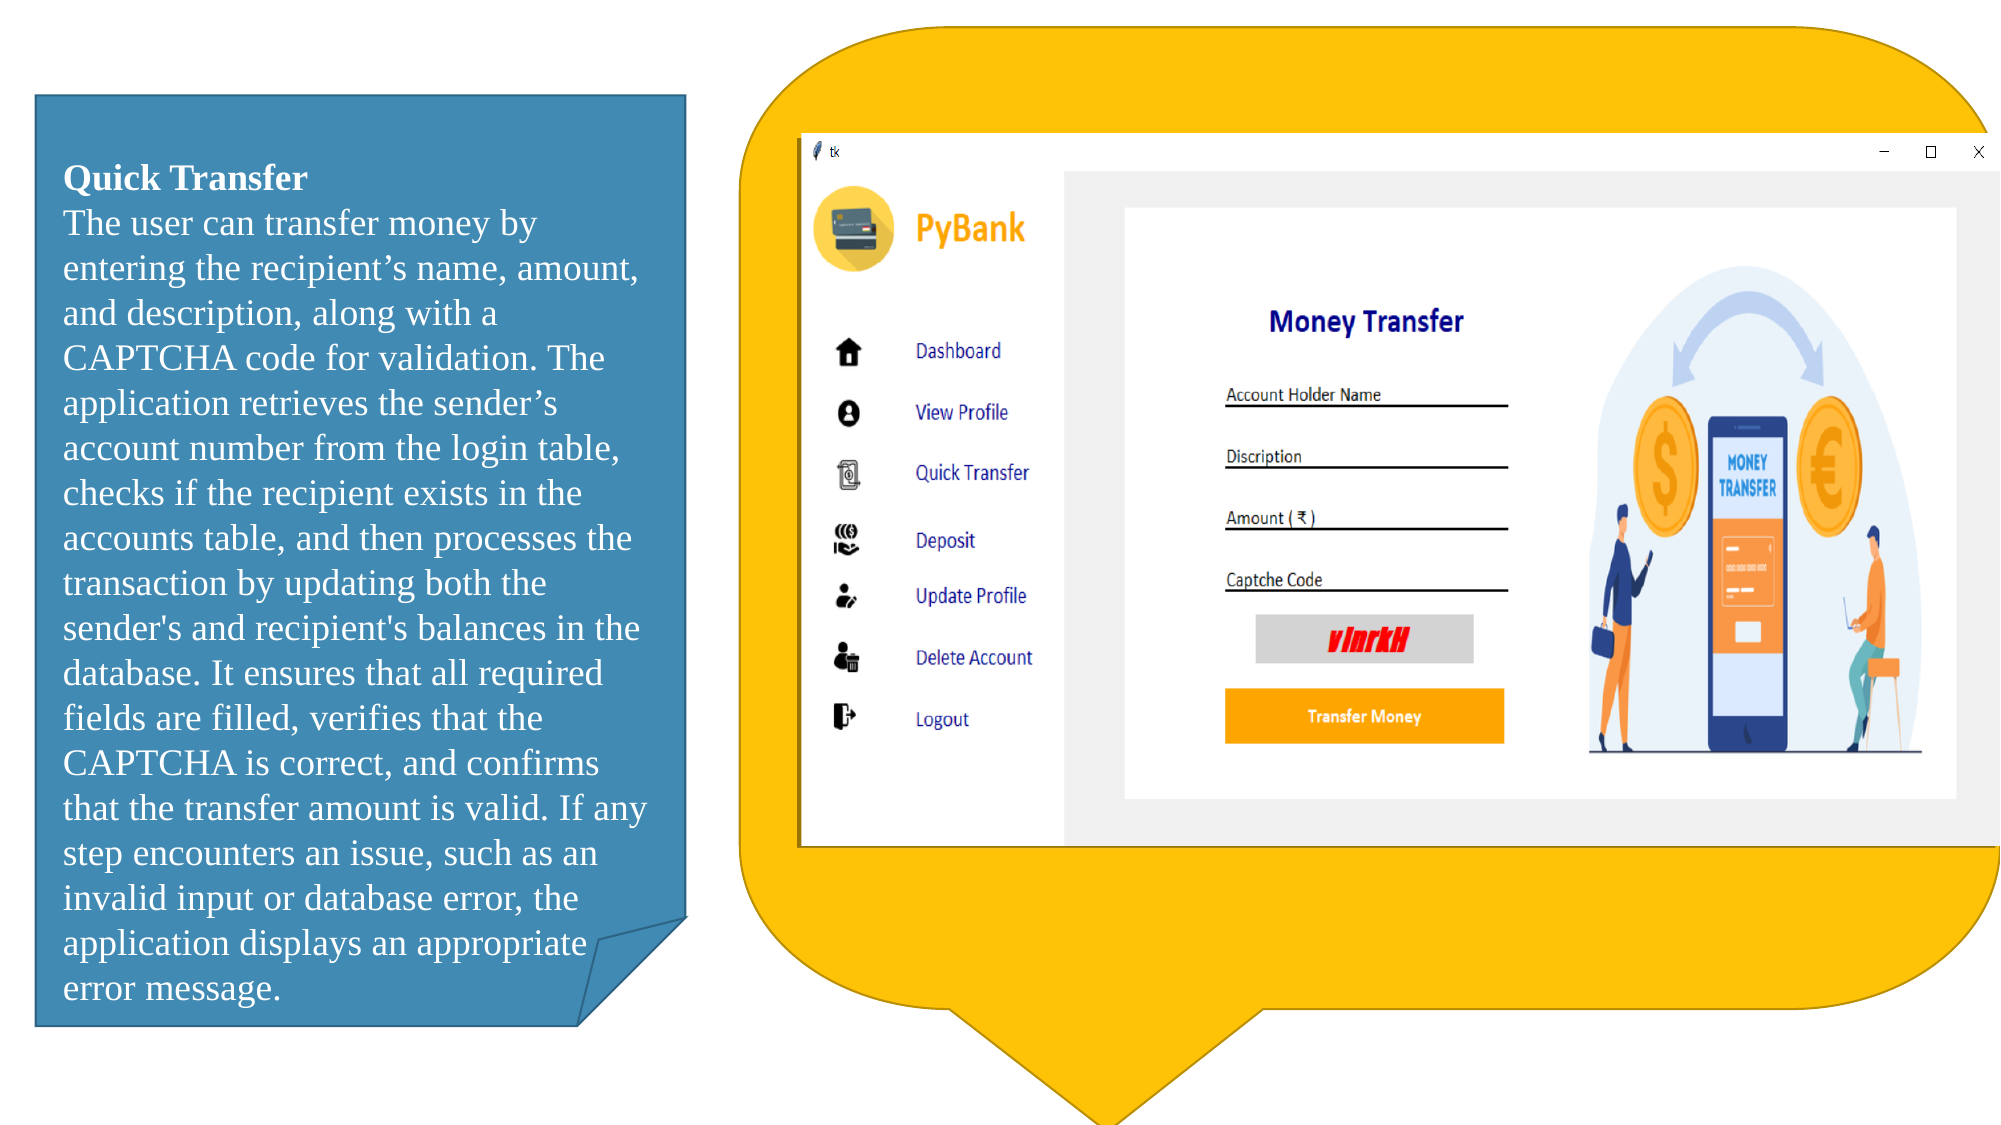

Quick Transfer
The user can transfer money by entering the recipient’s name, amount, and description, along with a CAPTCHA code for validation. The application retrieves the sender’s account number from the login table, checks if the recipient exists in the accounts table, and then processes the transaction by updating both the sender's and recipient's balances in the database. It ensures that all required fields are filled, verifies that the CAPTCHA is correct, and confirms that the transfer amount is valid. If any step encounters an issue, such as an invalid input or database error, the application displays an appropriate error message.